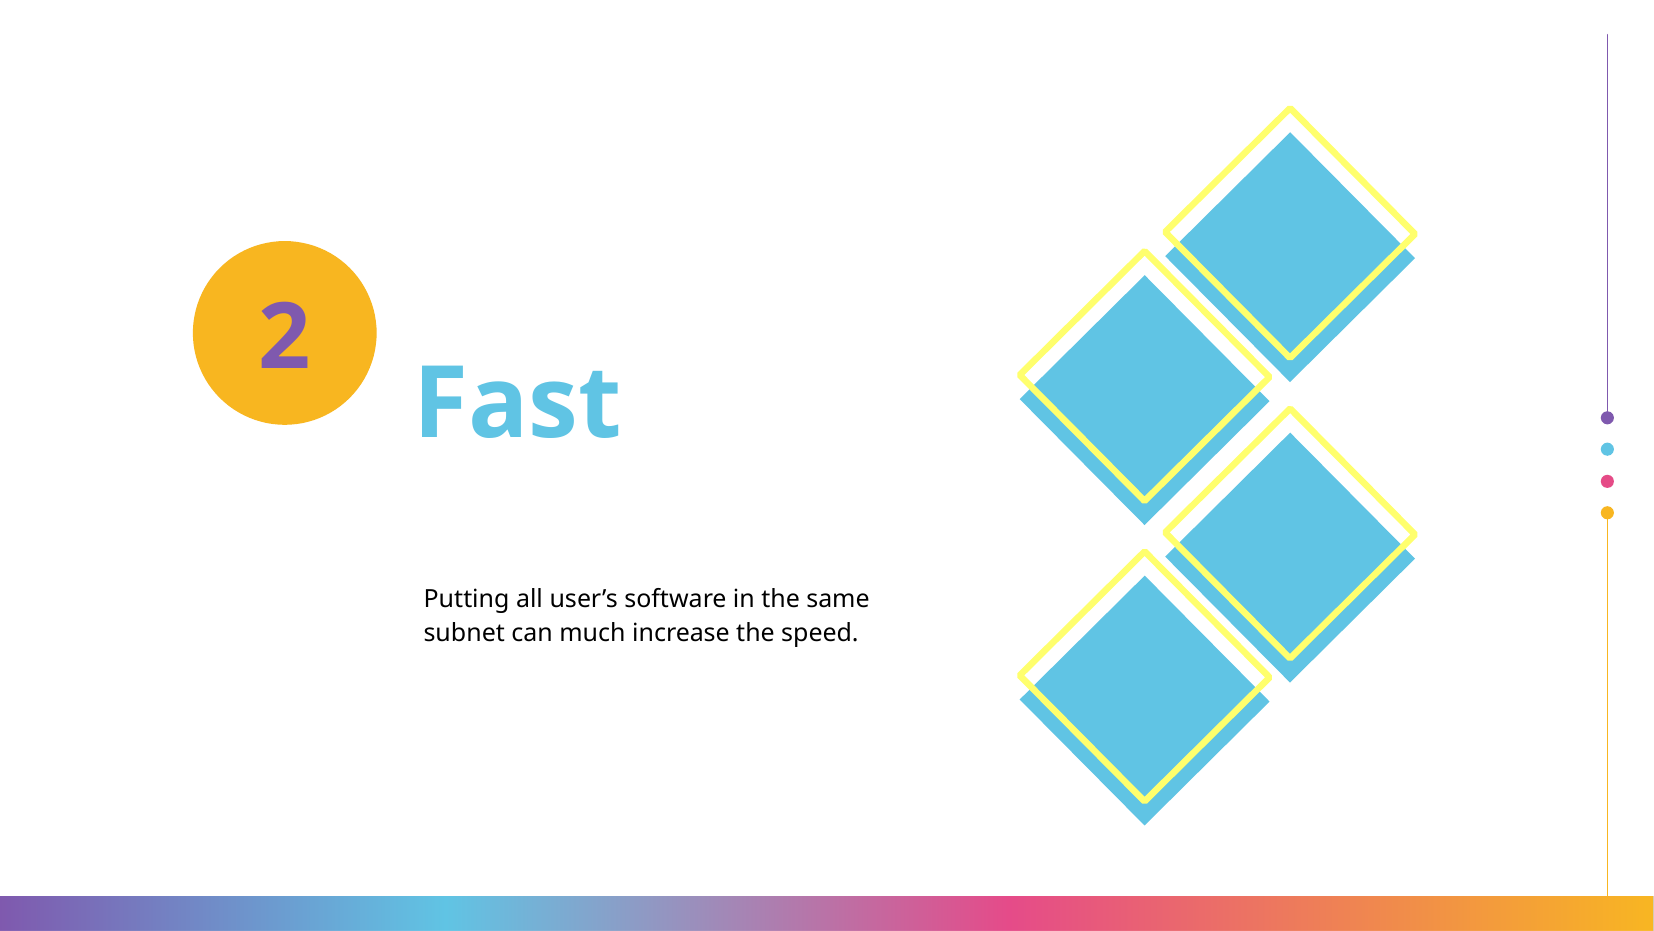

2
# Fast
Putting all user’s software in the same subnet can much increase the speed.